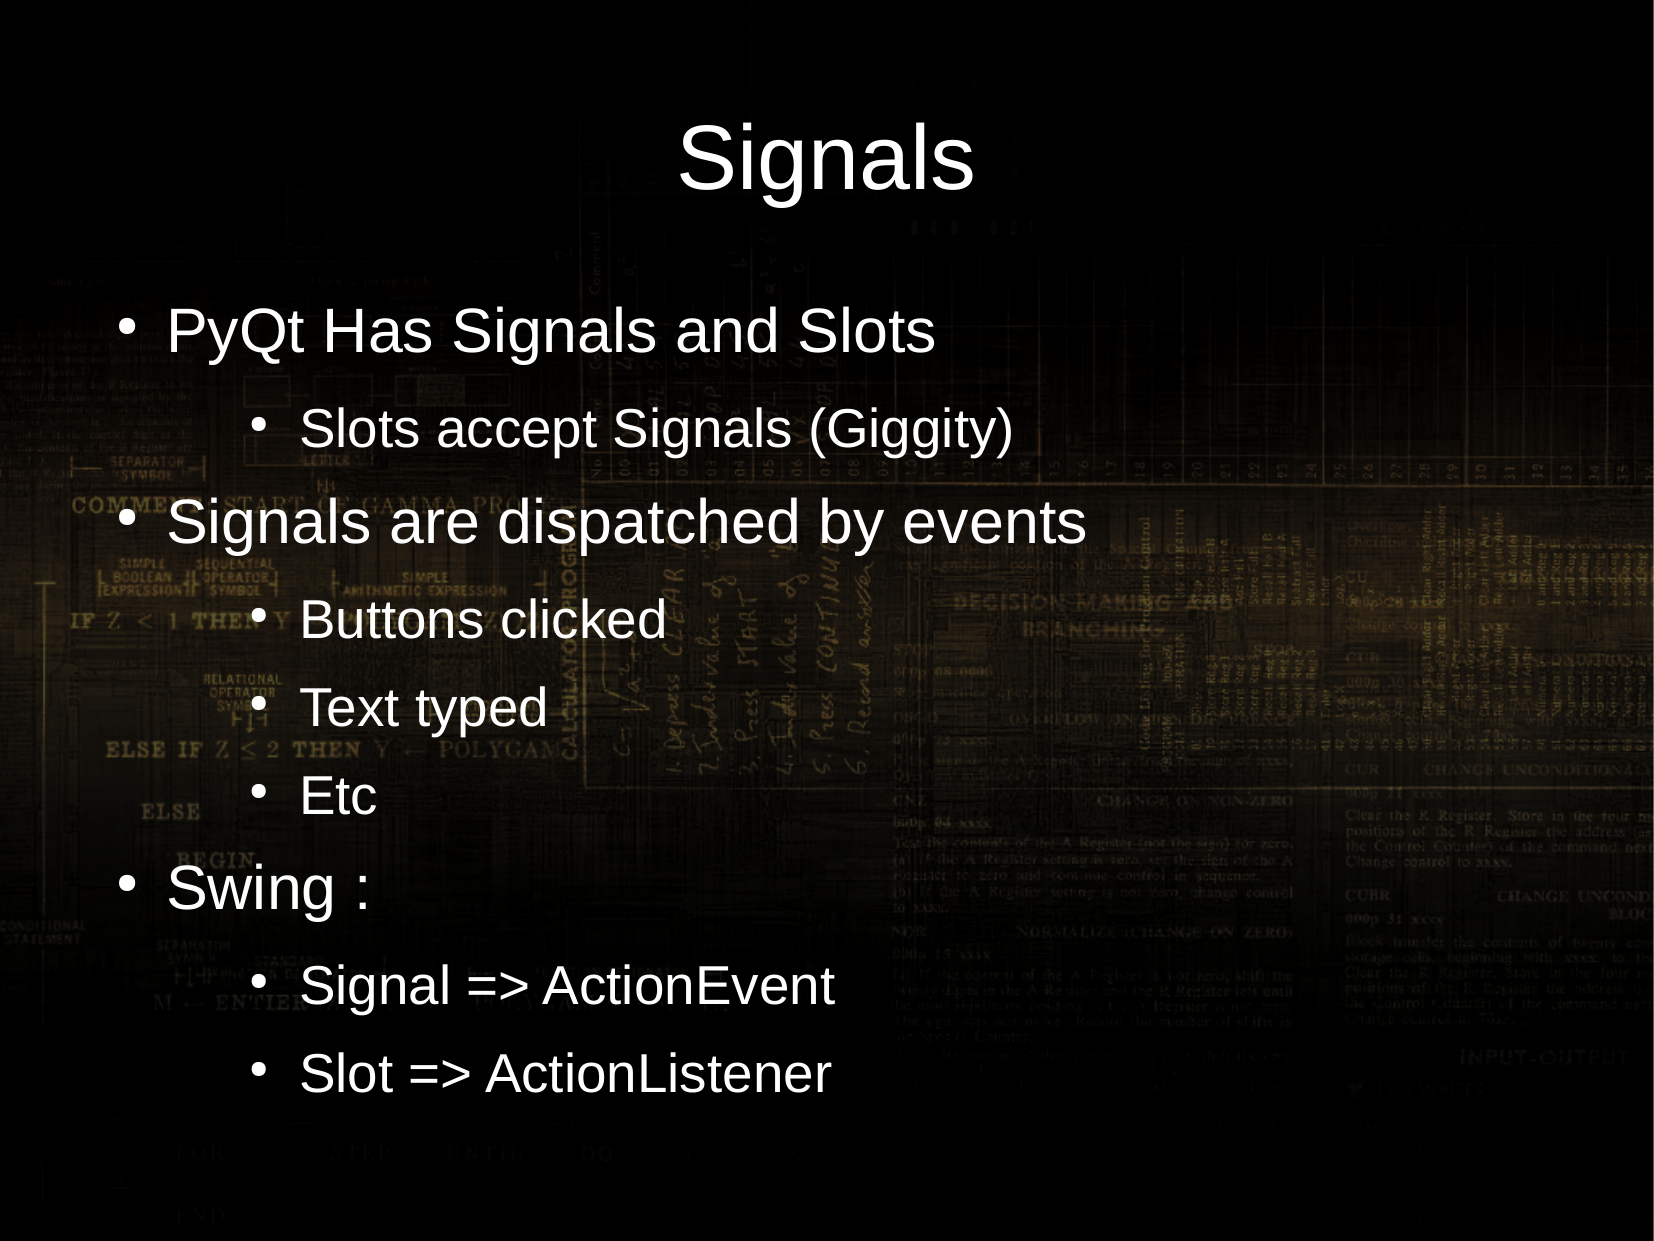

# Signals
PyQt Has Signals and Slots
Slots accept Signals (Giggity)
Signals are dispatched by events
Buttons clicked
Text typed
Etc
Swing :
Signal => ActionEvent
Slot => ActionListener